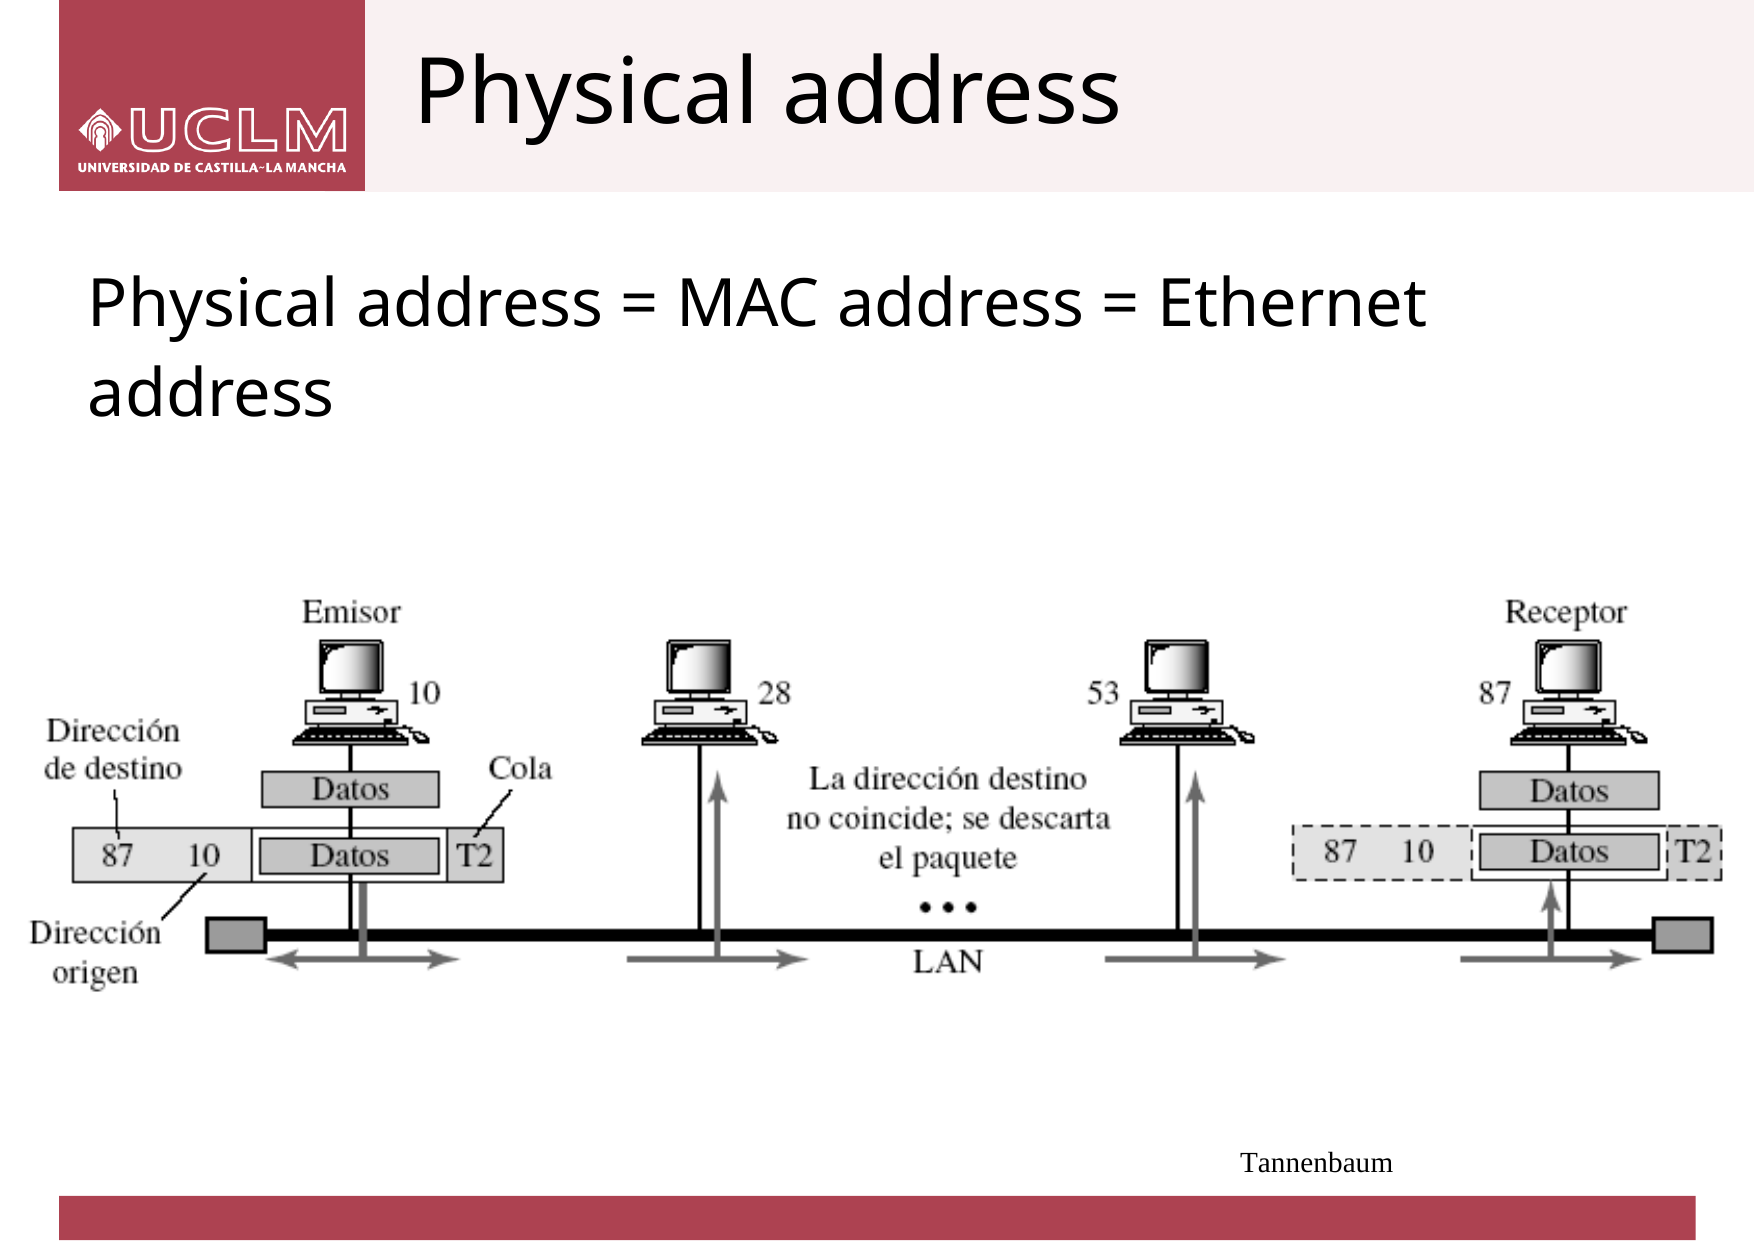

# Physical address
Physical address = MAC address = Ethernet address
Tannenbaum